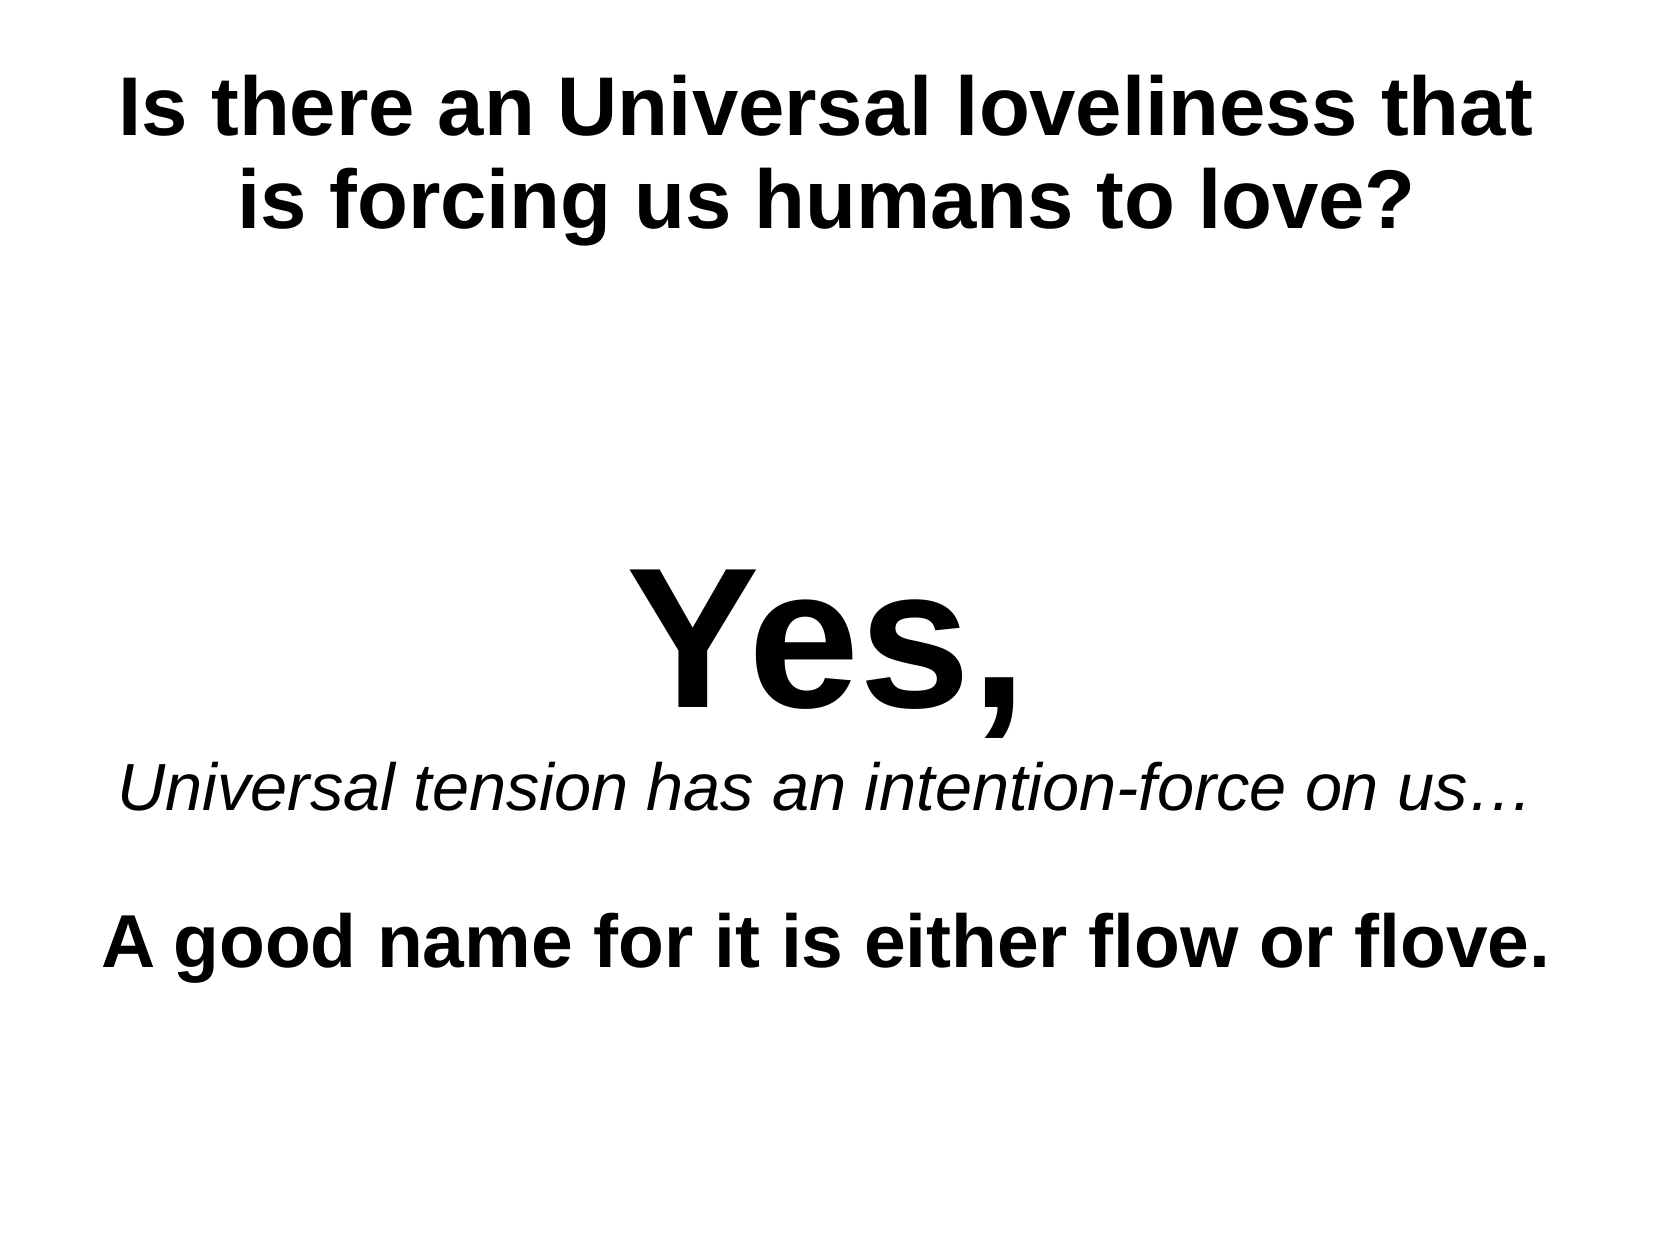

# Is there an Universal loveliness that is forcing us humans to love?
Yes,
Universal tension has an intention-force on us…
A good name for it is either flow or flove.